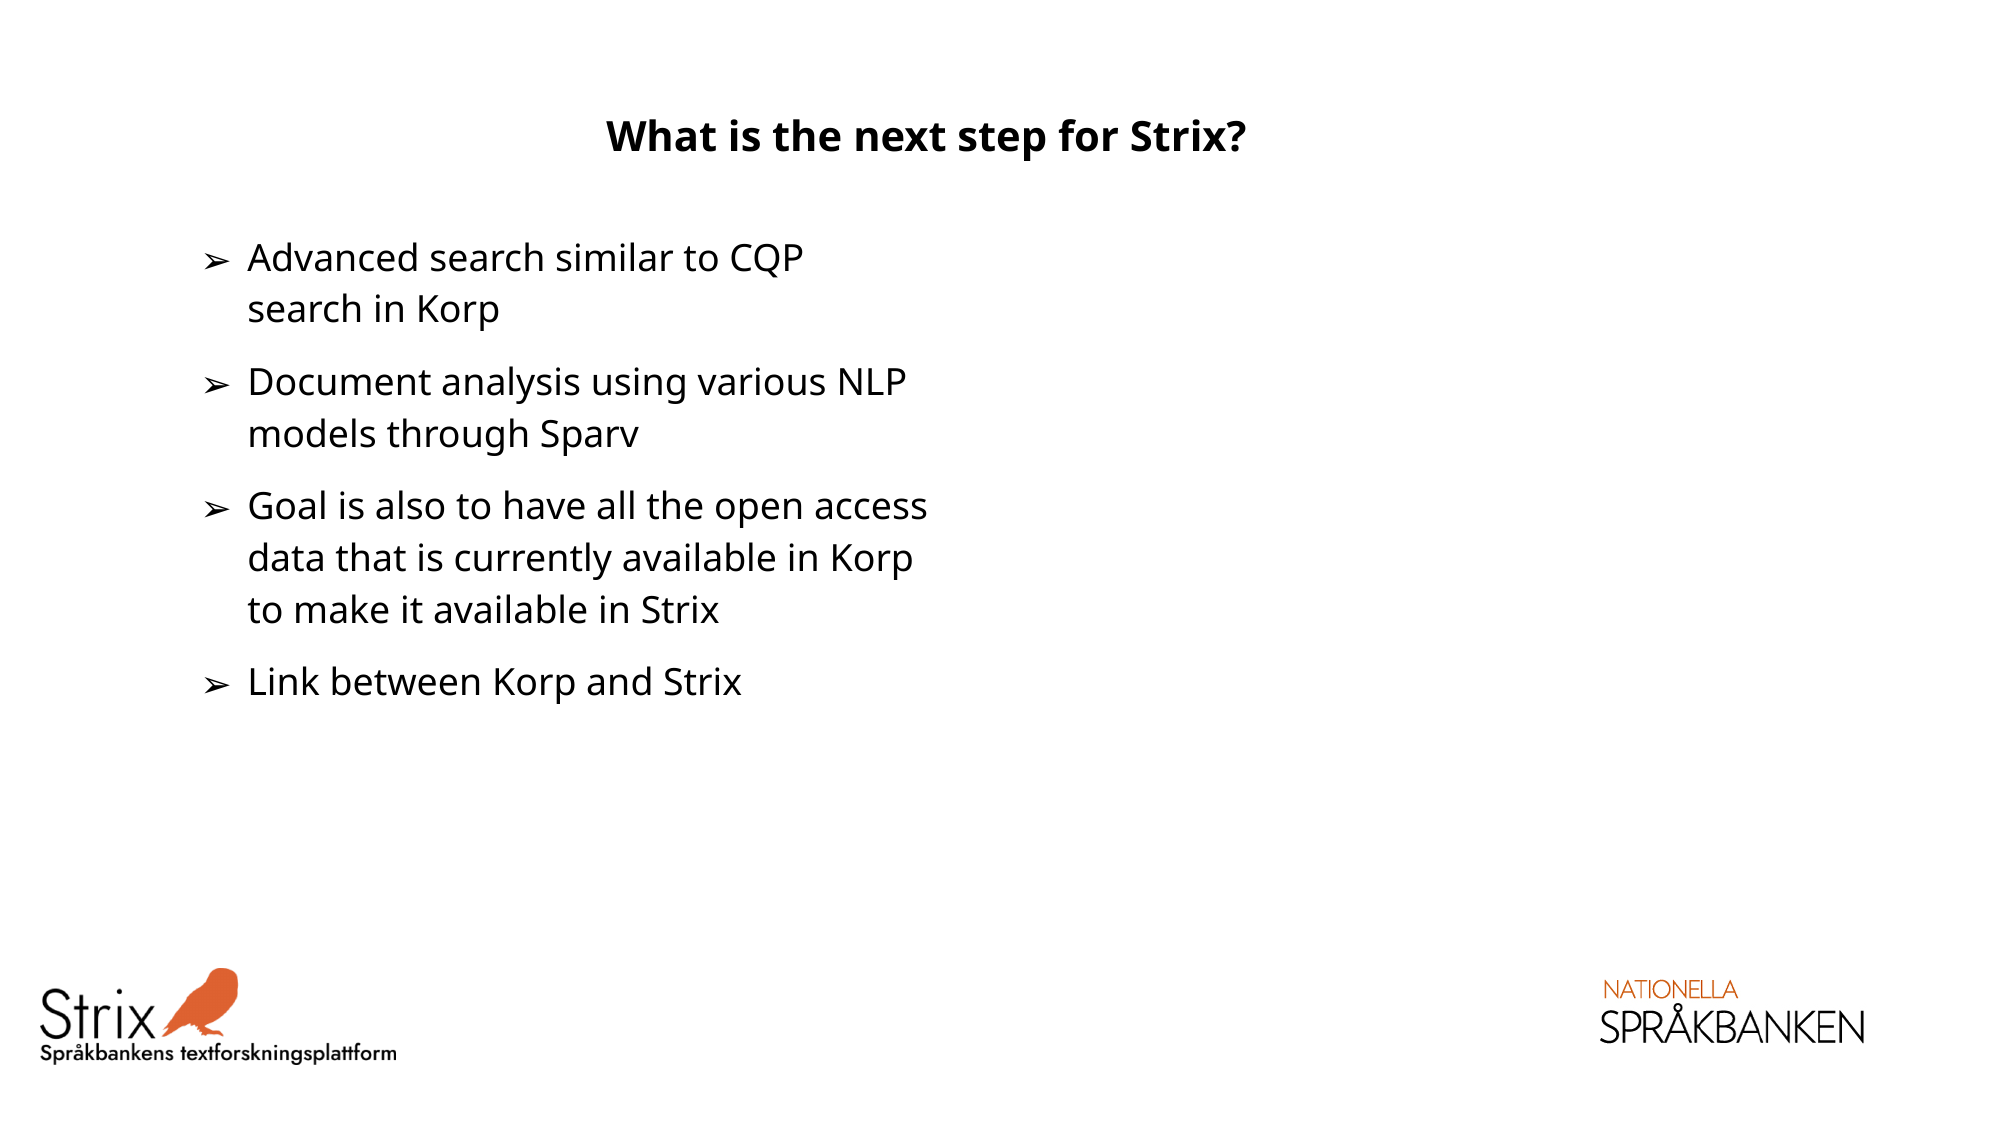

What is the next step for Strix?
Advanced search similar to CQP search in Korp
Document analysis using various NLP models through Sparv
Goal is also to have all the open access data that is currently available in Korp to make it available in Strix
Link between Korp and Strix